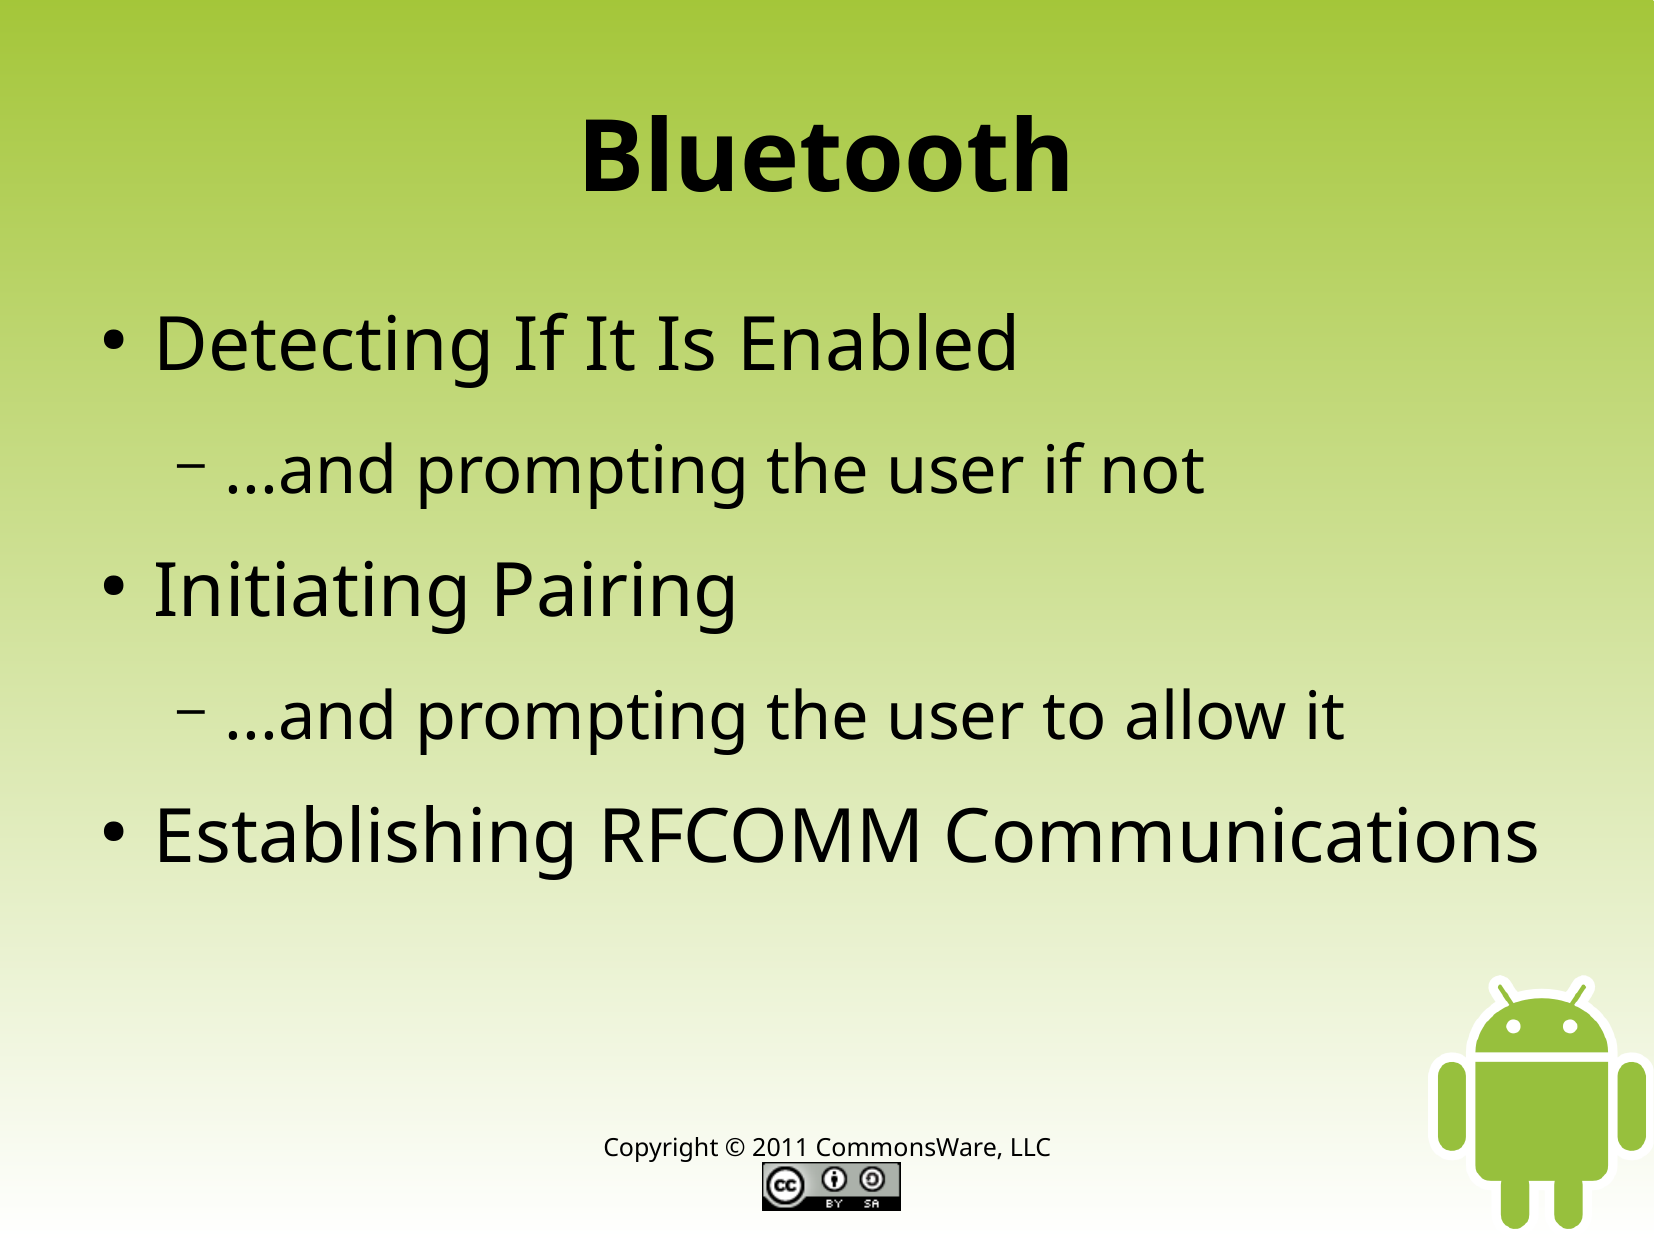

# Bluetooth
Detecting If It Is Enabled
...and prompting the user if not
Initiating Pairing
...and prompting the user to allow it
Establishing RFCOMM Communications